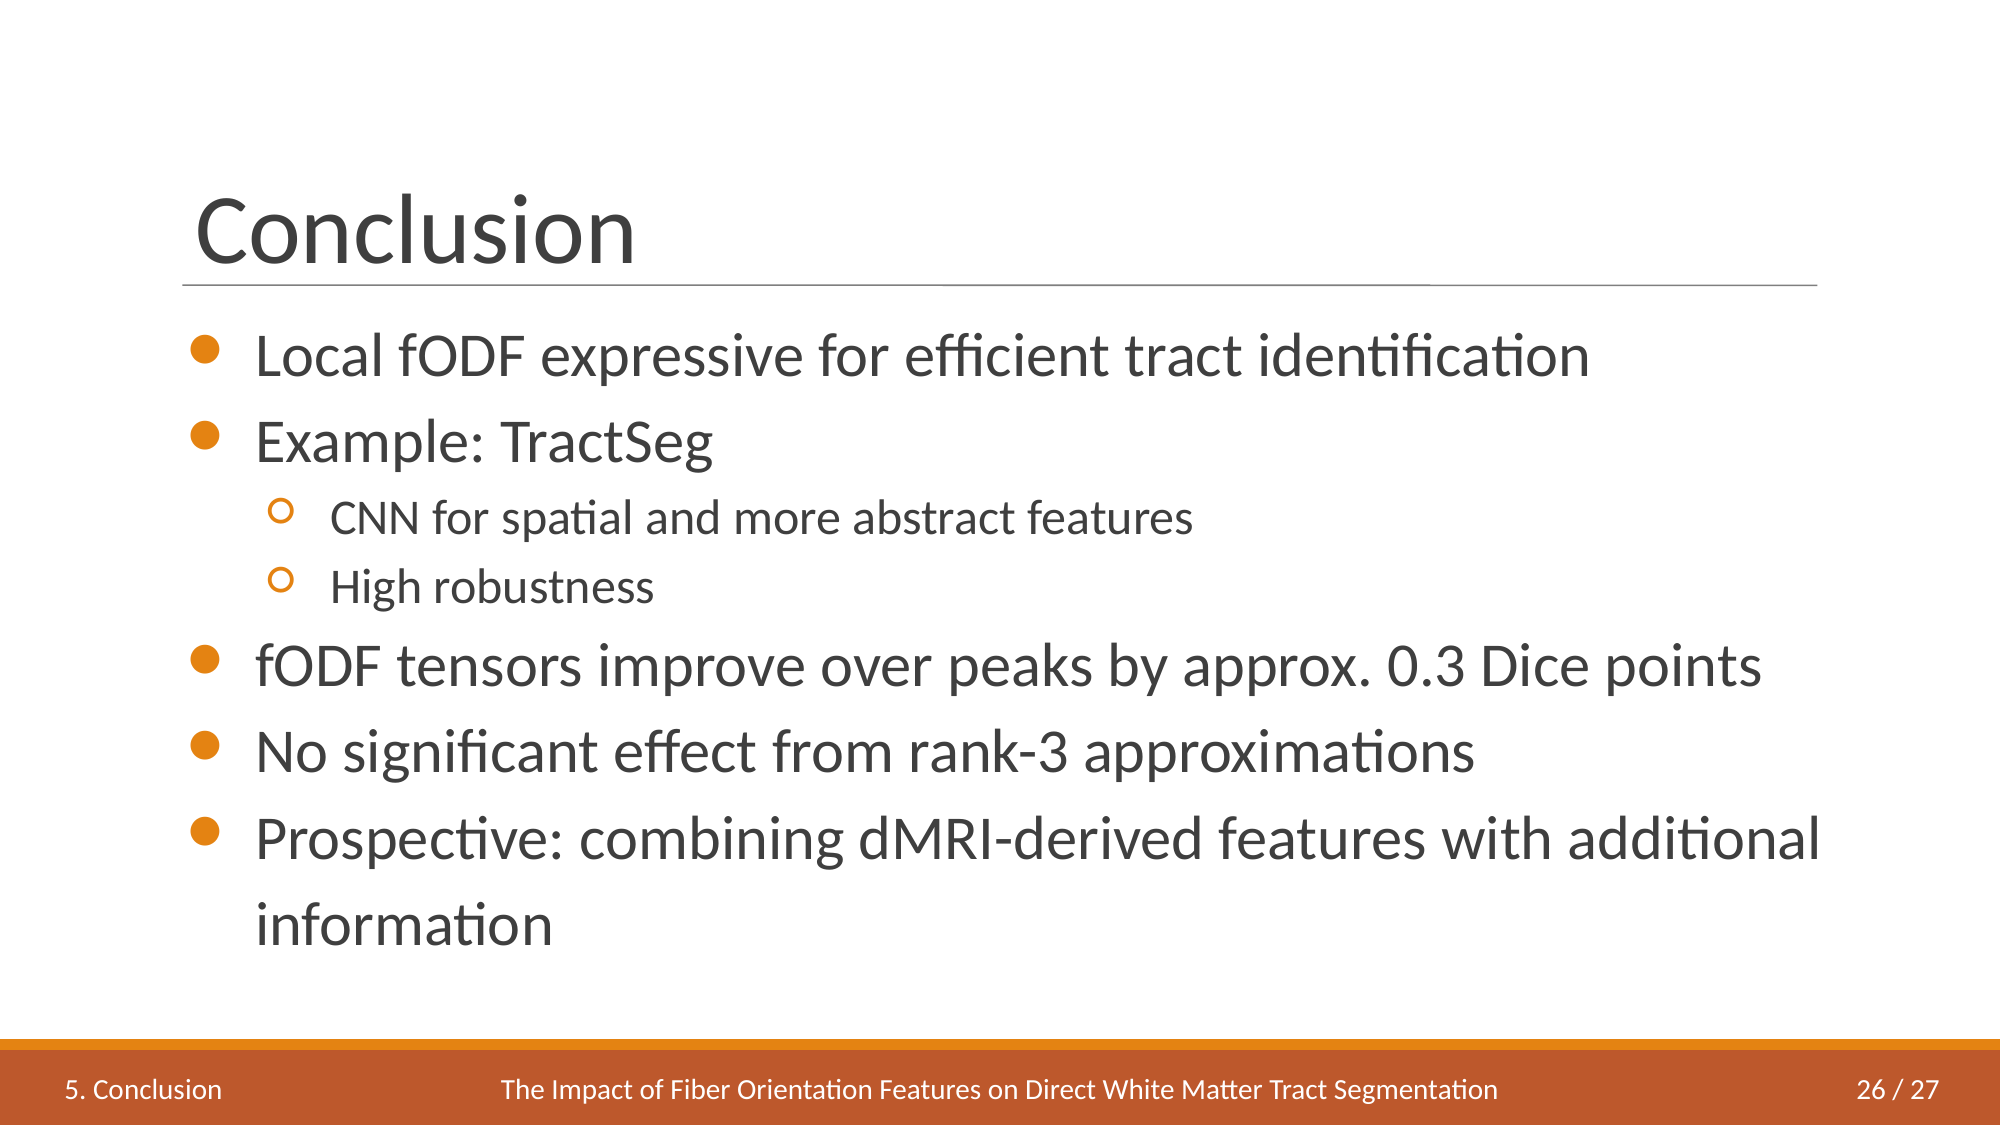

# Conclusion
Local fODF expressive for efficient tract identification
Example: TractSeg
CNN for spatial and more abstract features
High robustness
fODF tensors improve over peaks by approx. 0.3 Dice points
No significant effect from rank-3 approximations
Prospective: combining dMRI-derived features with additional information
5. Conclusion
The Impact of Fiber Orientation Features on Direct White Matter Tract Segmentation